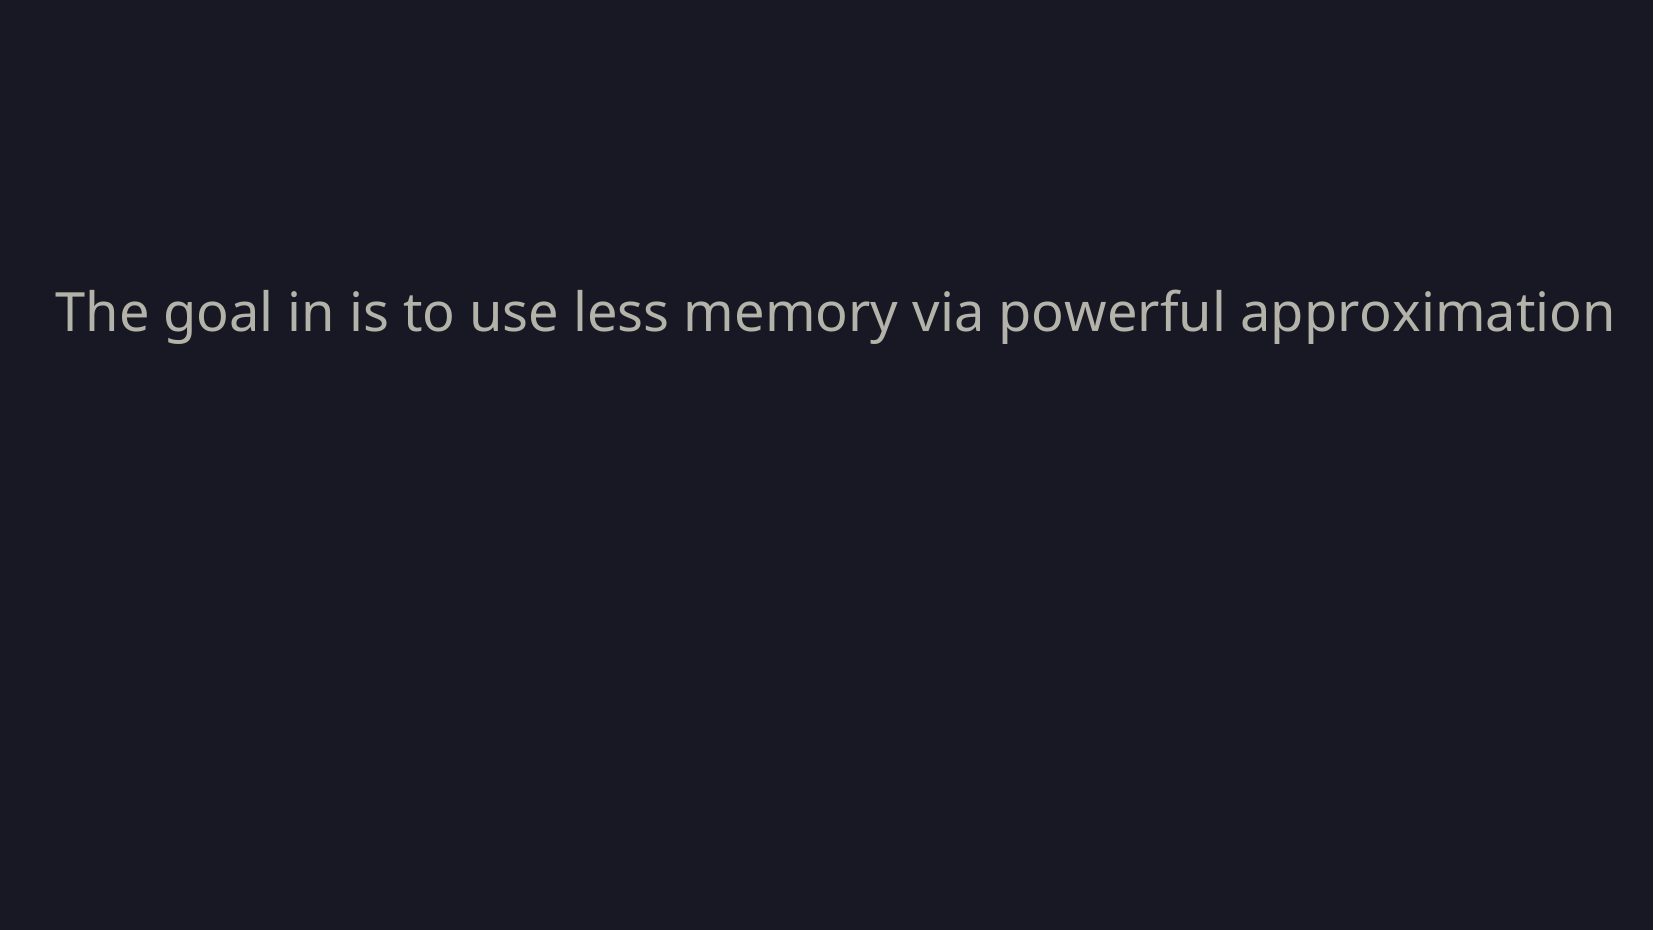

The goal in is to use less memory via powerful approximation